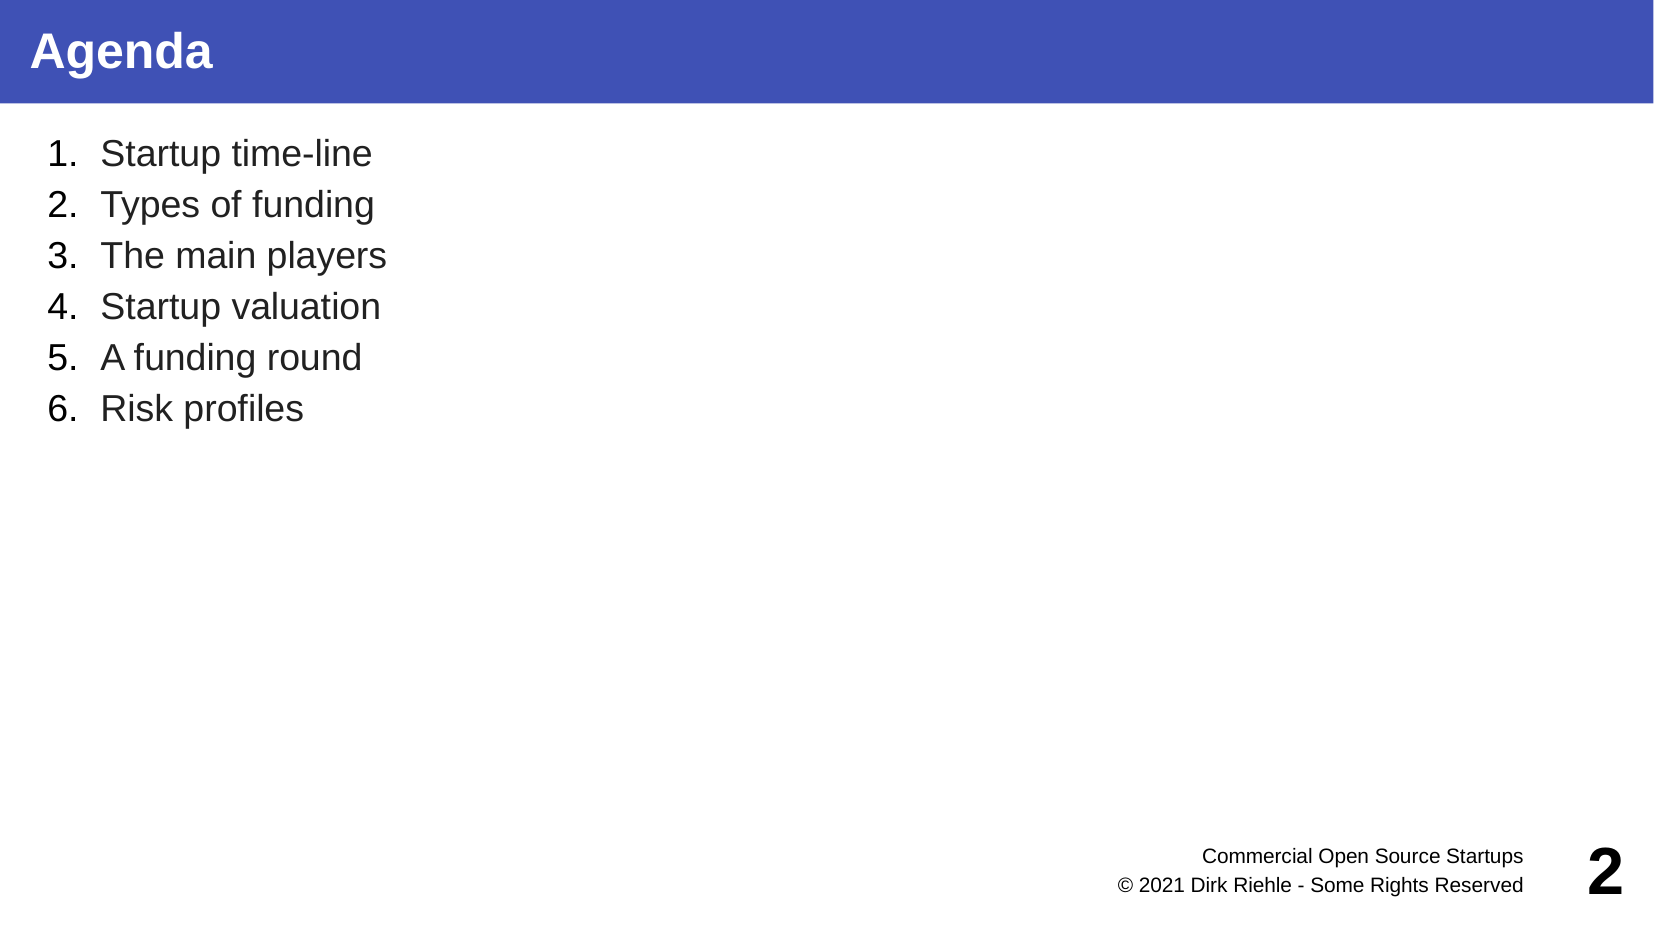

# Agenda
Startup time-line
Types of funding
The main players
Startup valuation
A funding round
Risk profiles
Commercial Open Source Startups
2
© 2021 Dirk Riehle - Some Rights Reserved